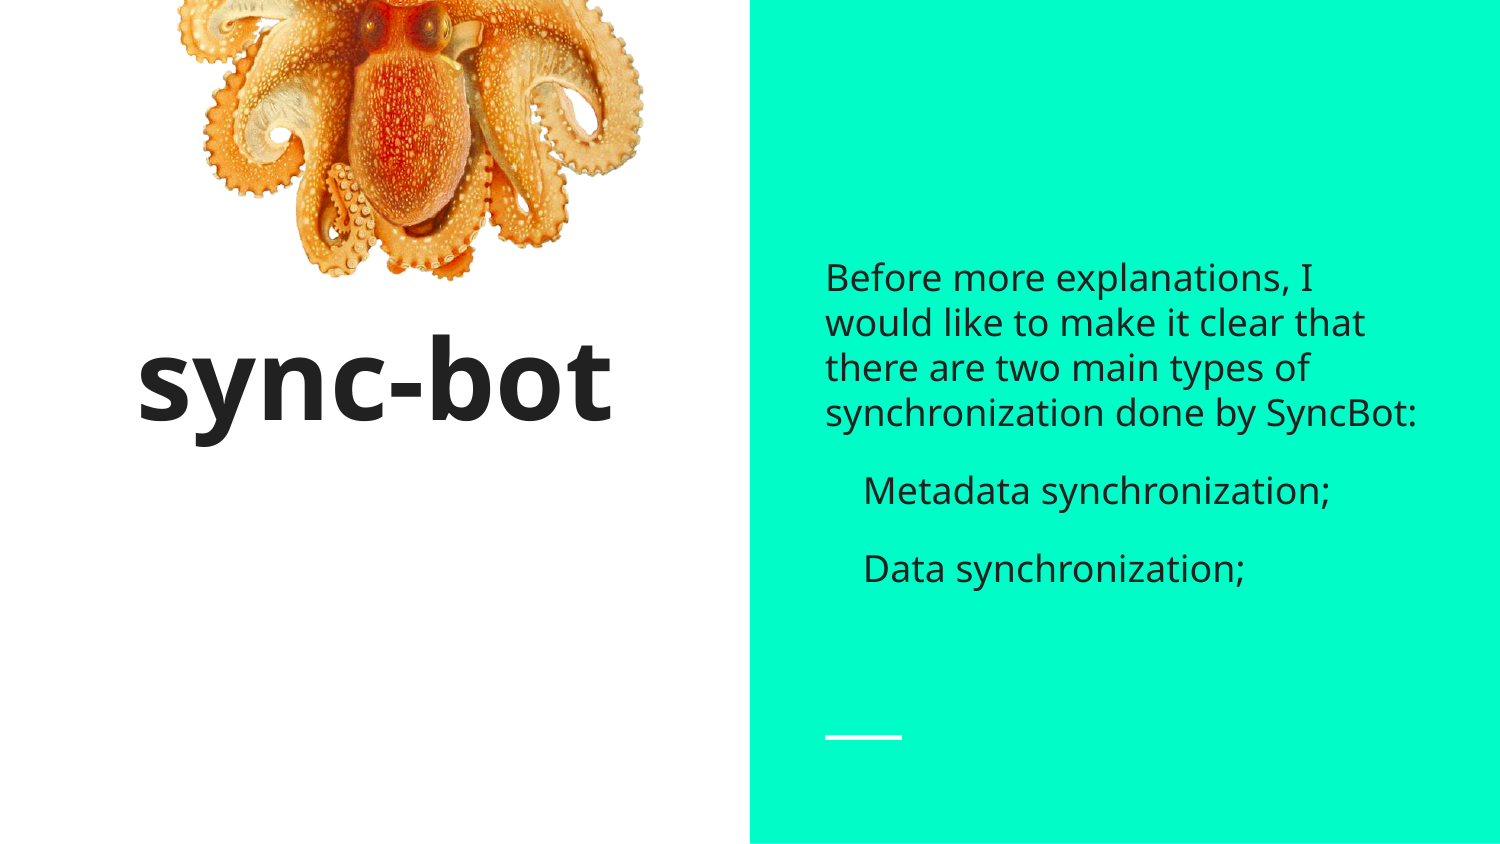

Before more explanations, I would like to make it clear that there are two main types of synchronization done by SyncBot:
Metadata synchronization;
Data synchronization;
# sync-bot